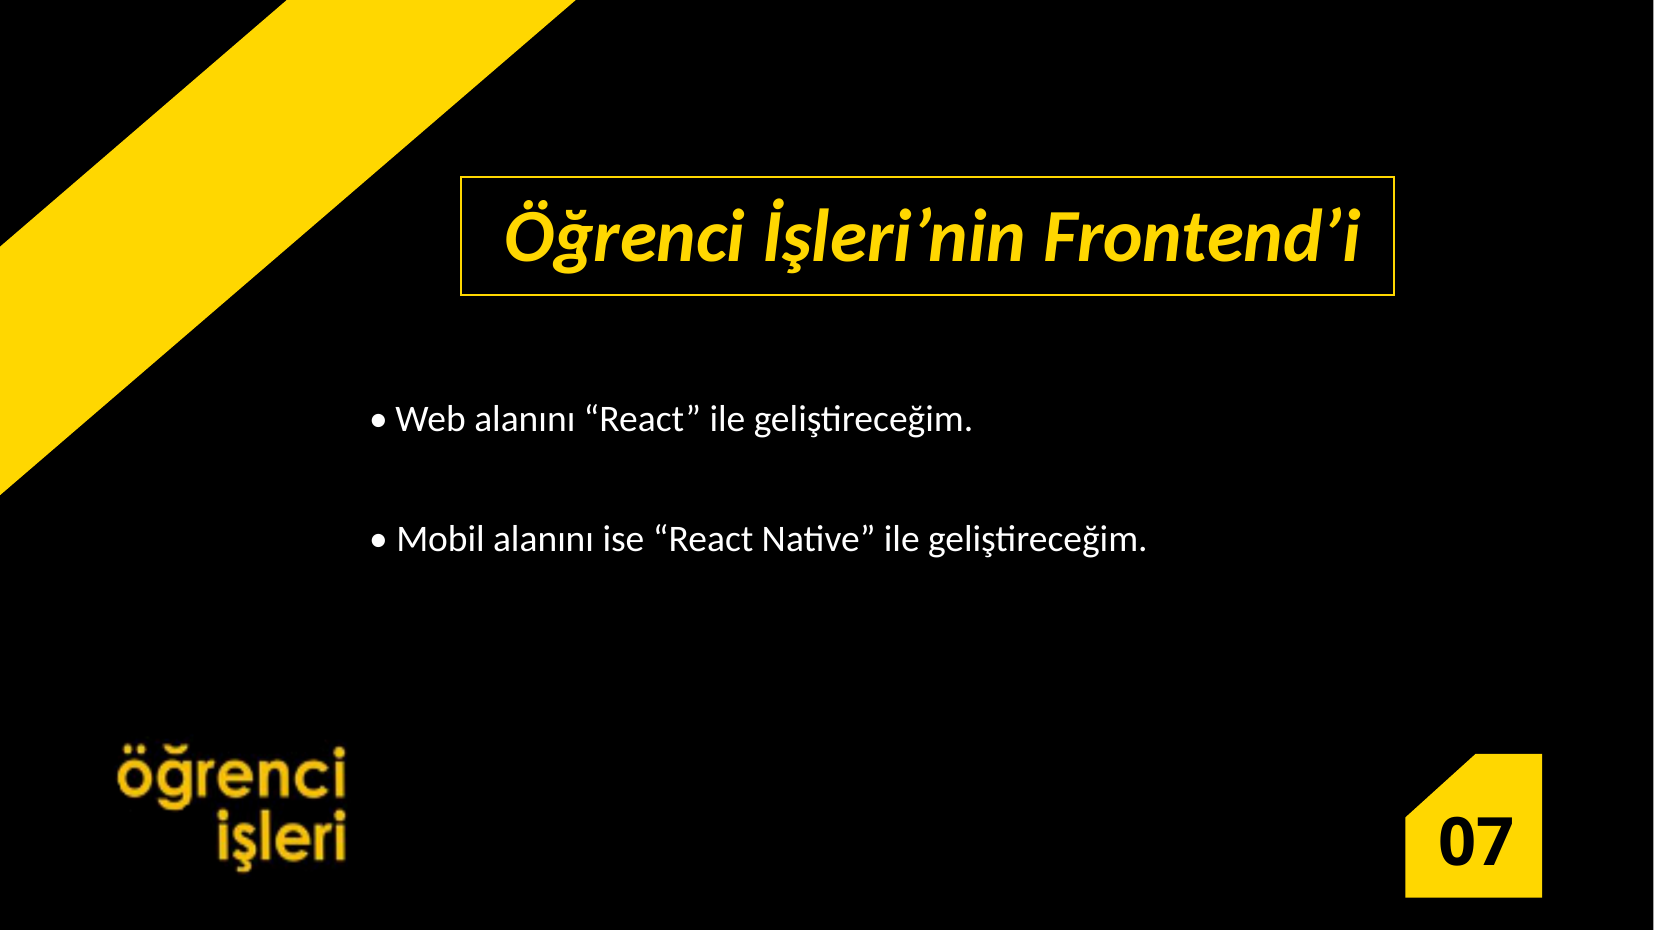

Öğrenci İşleri’nin Frontend’i
• Web alanını “React” ile geliştireceğim.
• Mobil alanını ise “React Native” ile geliştireceğim.
07